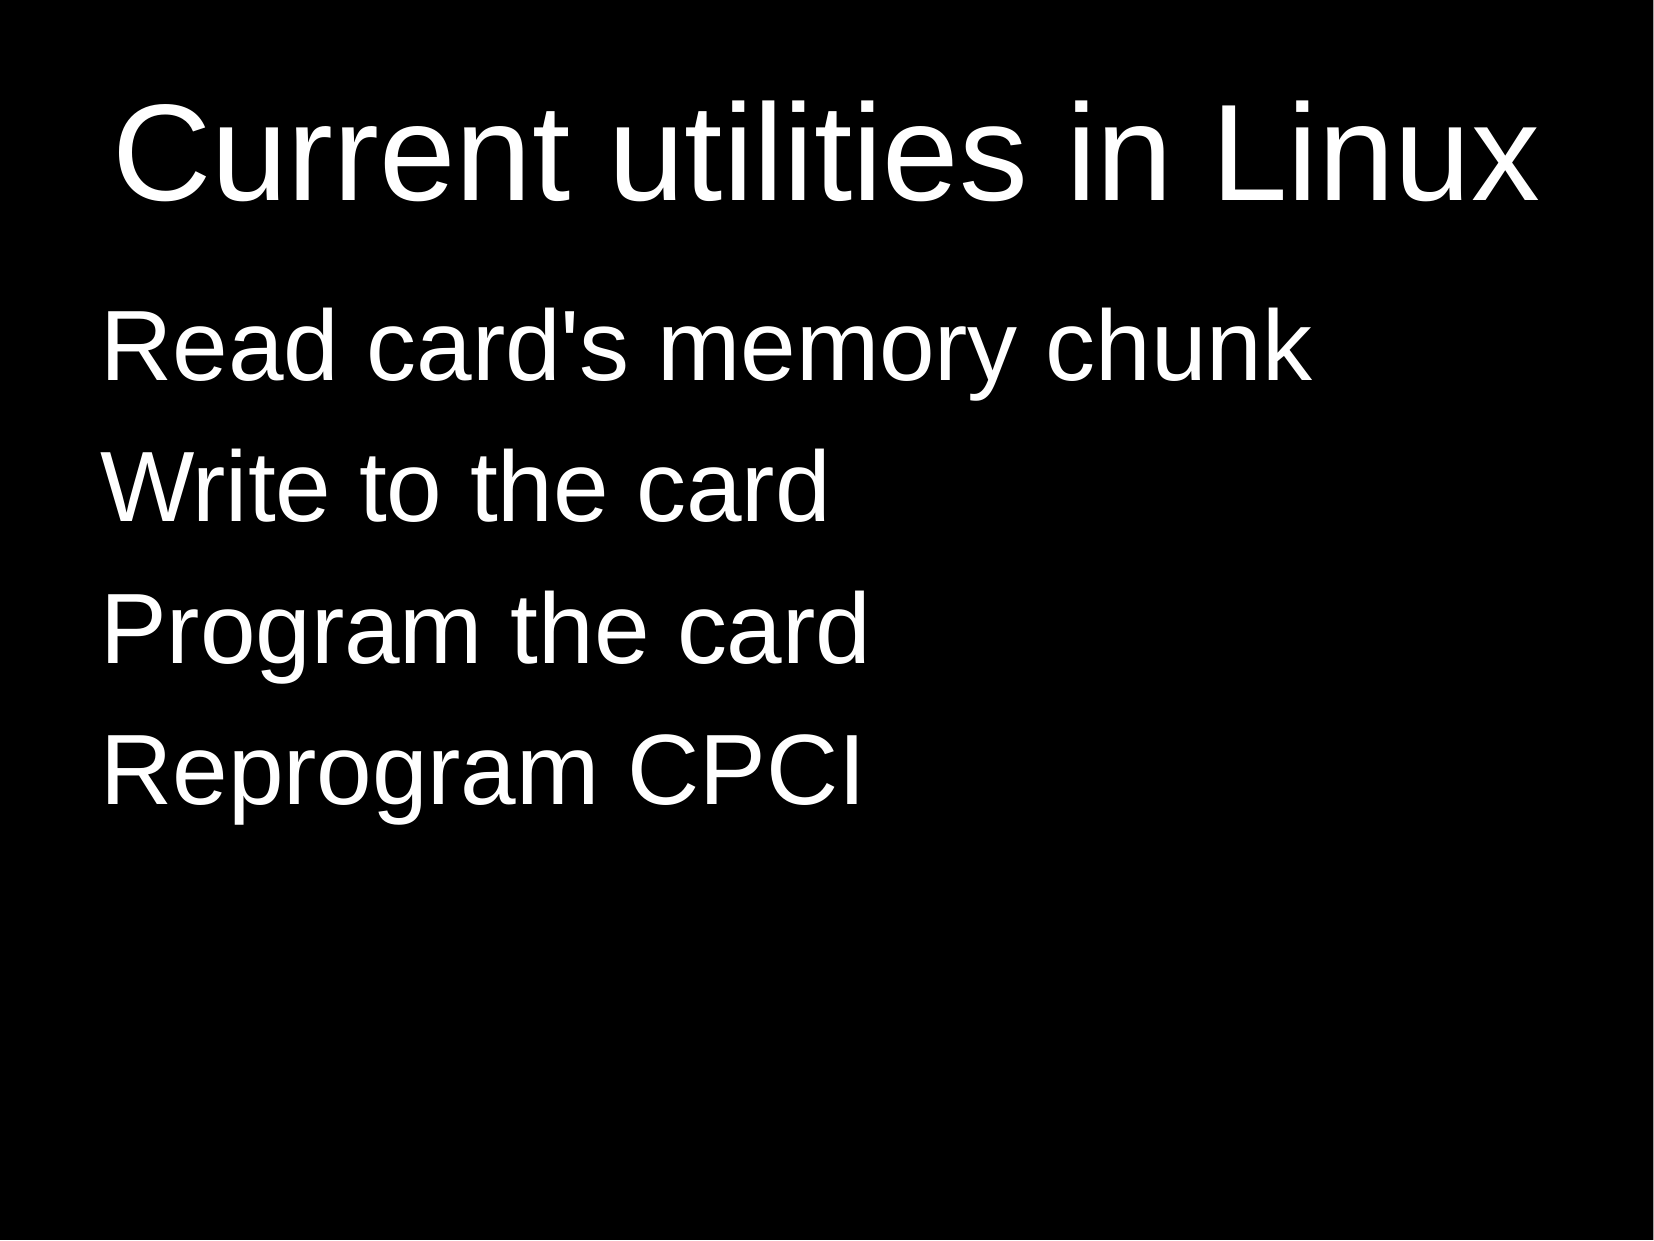

# Current utilities in Linux
Read card's memory chunk
Write to the card
Program the card
Reprogram CPCI